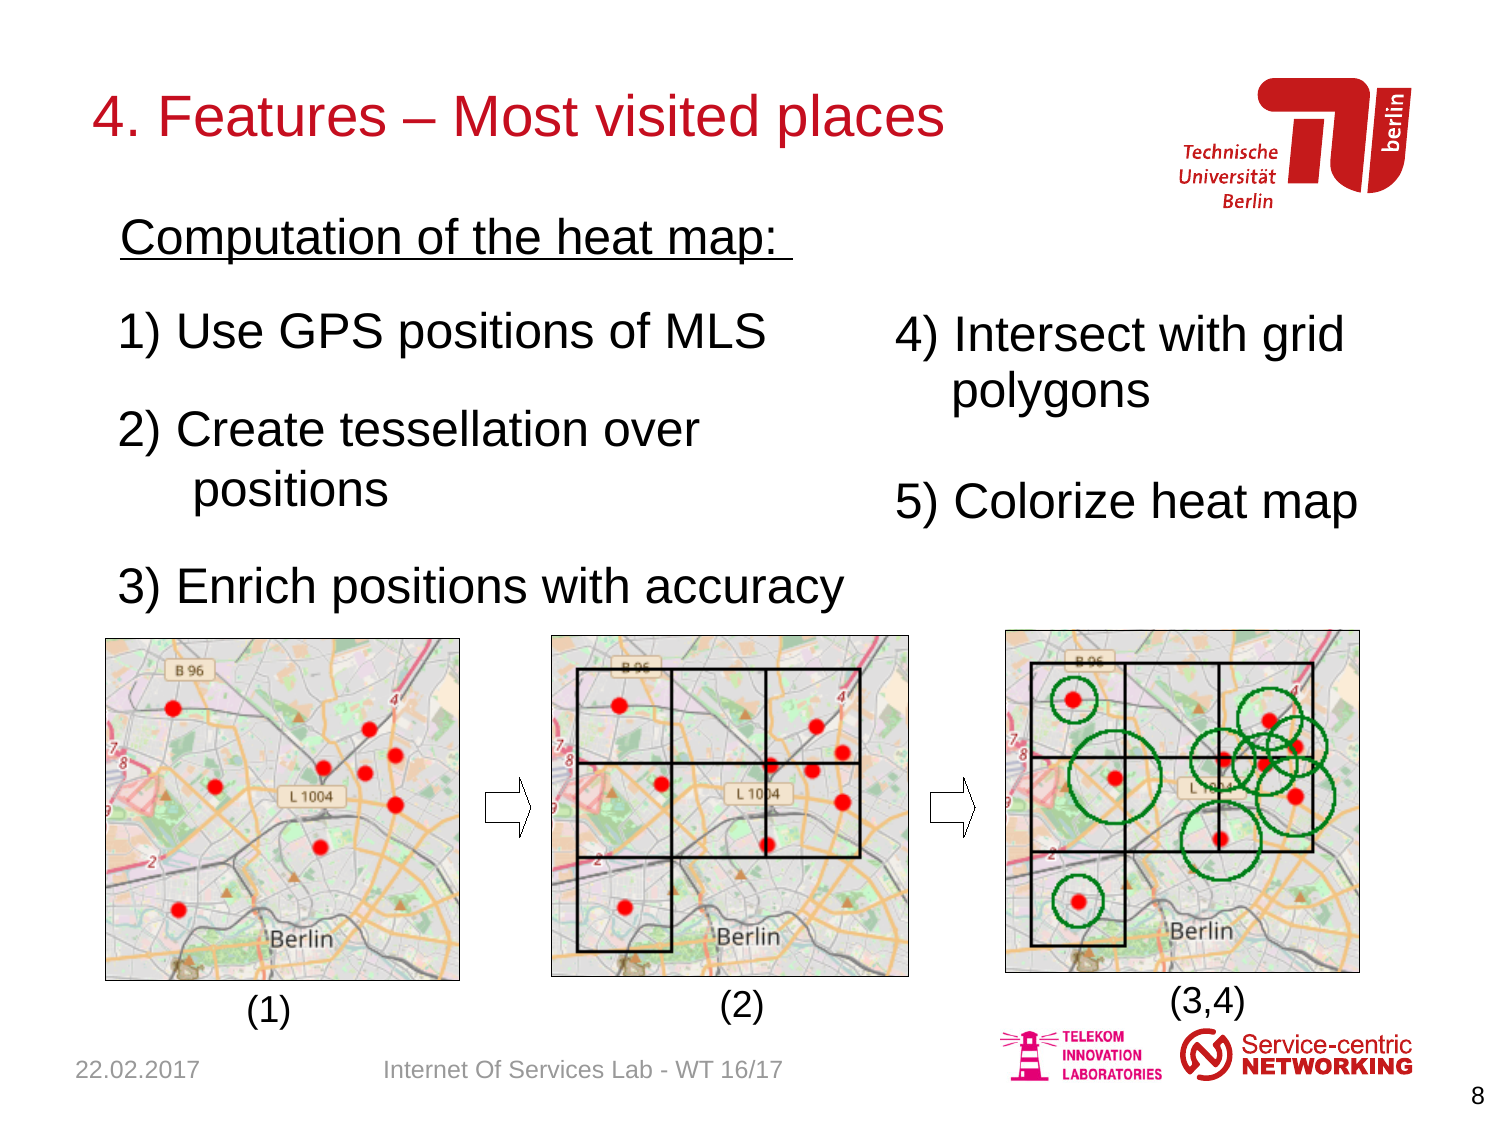

4. Features – Most visited places
Computation of the heat map:
# 1) Use GPS positions of MLS
2) Create tessellation over 	 	positions
3) Enrich positions with accuracy
 4) Intersect with grid
 polygons
 5) Colorize heat map
(3,4)
(2)
(1)
22.02.2017
Internet Of Services Lab - WT 16/17